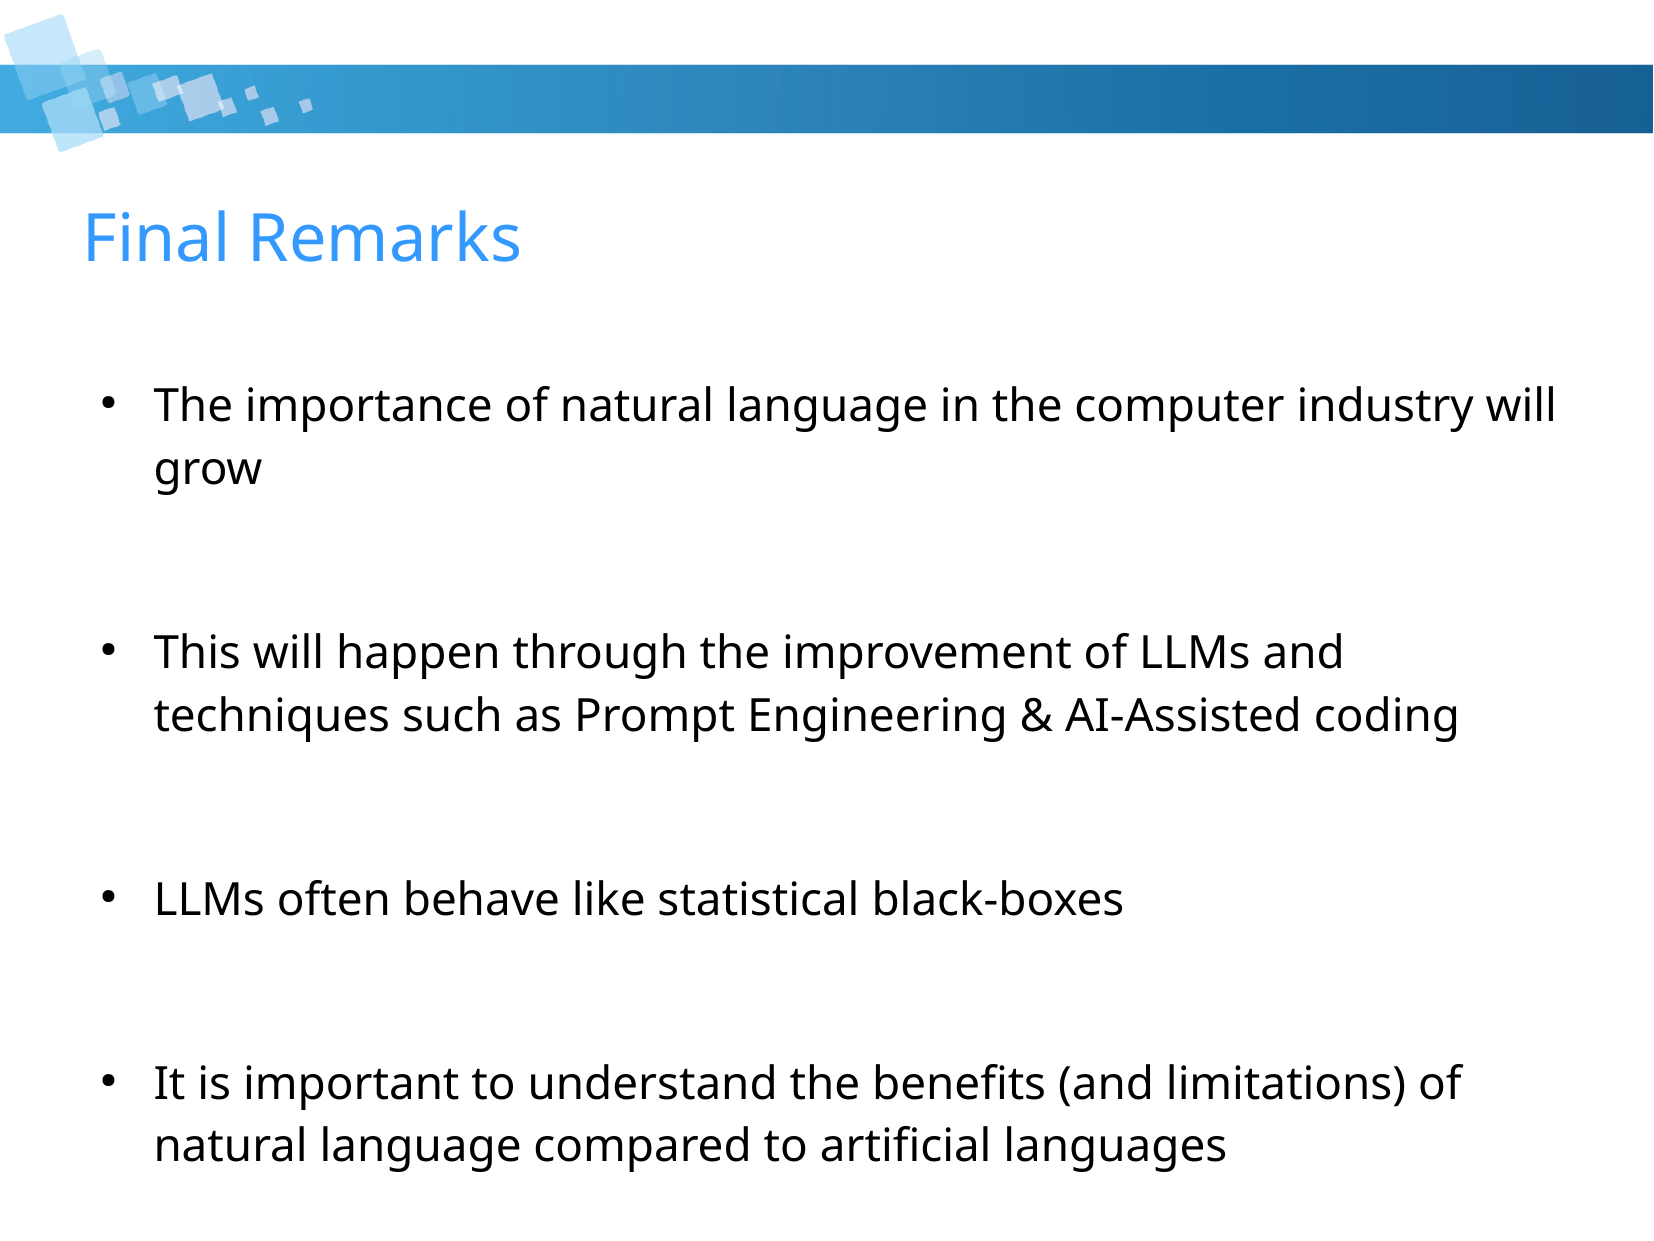

# Final Remarks
The importance of natural language in the computer industry will grow
This will happen through the improvement of LLMs and techniques such as Prompt Engineering & AI-Assisted coding
LLMs often behave like statistical black-boxes
It is important to understand the benefits (and limitations) of natural language compared to artificial languages